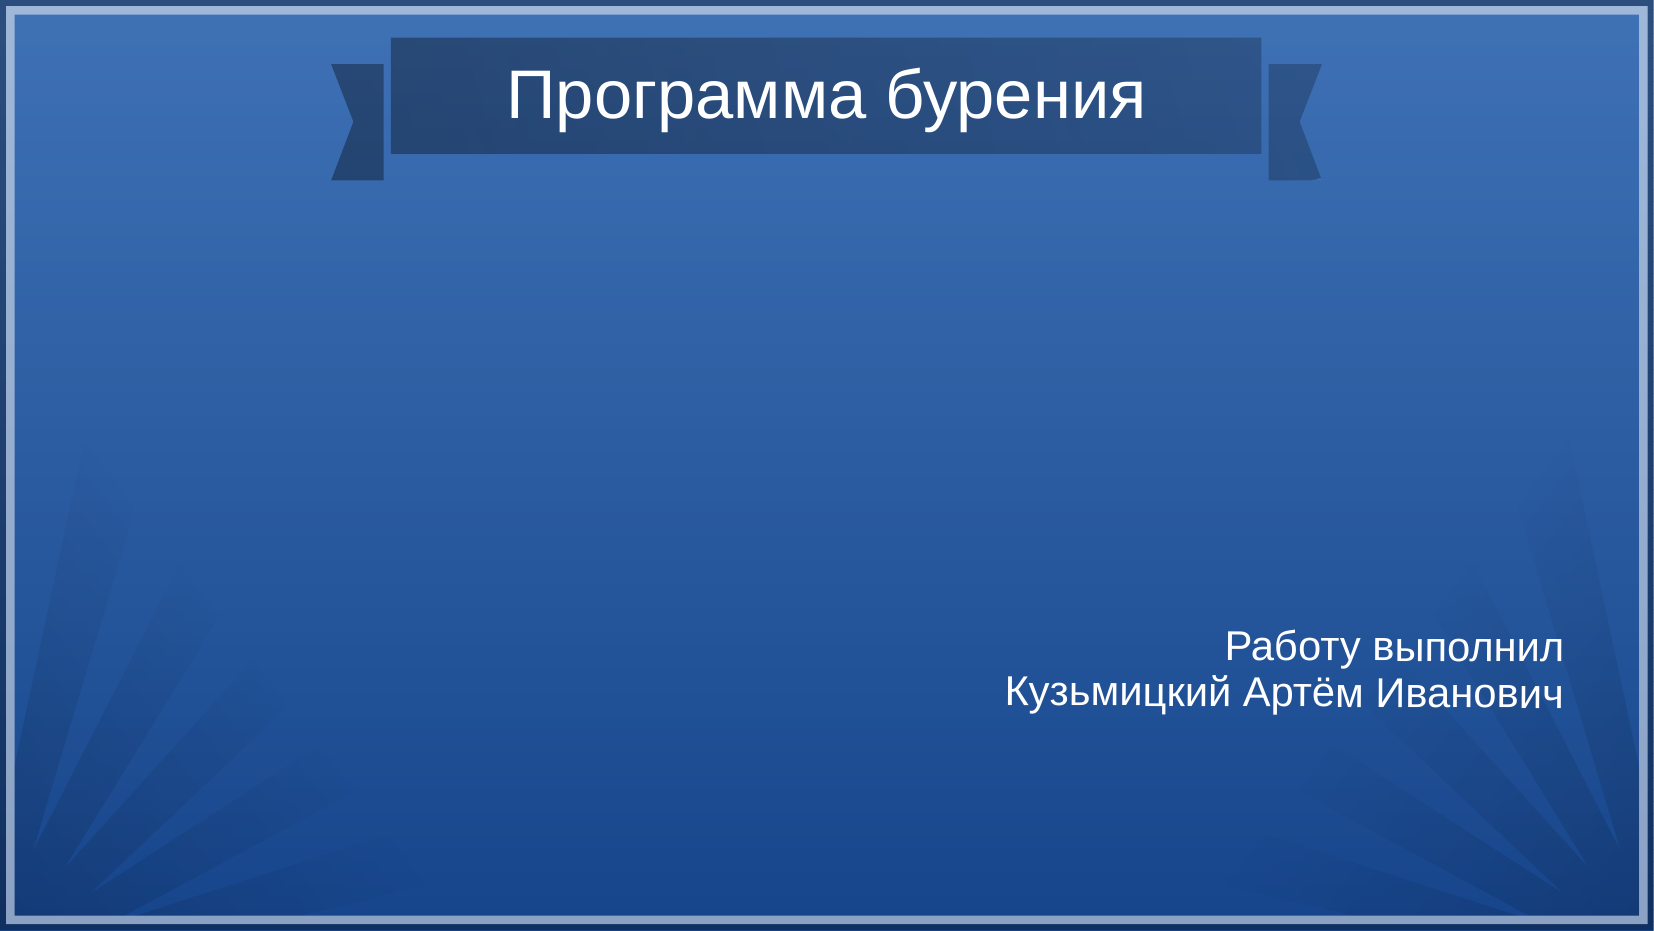

# Программа бурения
Работу выполнил
Кузьмицкий Артём Иванович